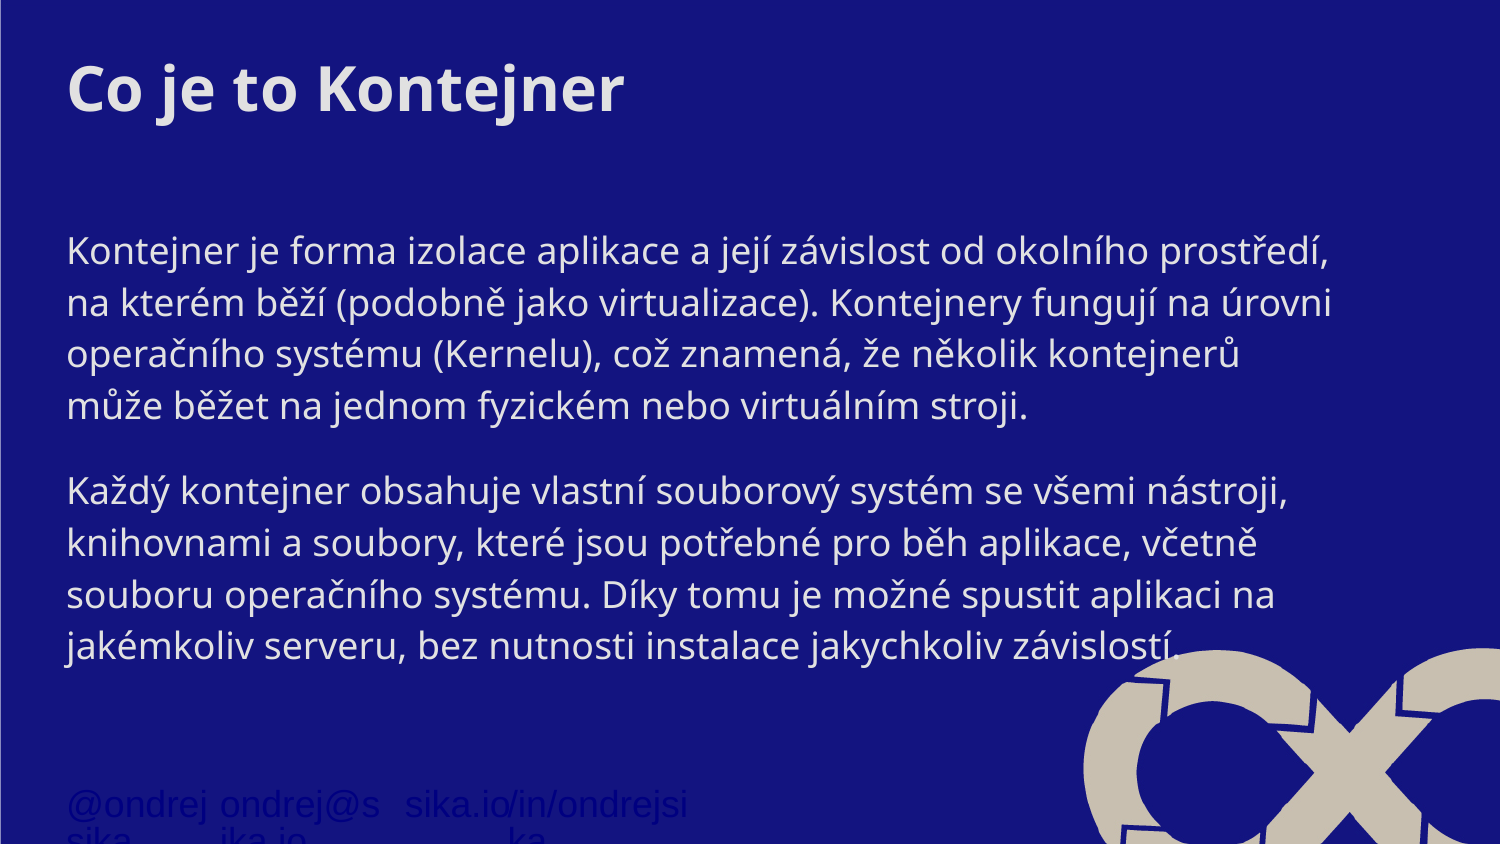

# Co je to Kontejner
Kontejner je forma izolace aplikace a její závislost od okolního prostředí, na kterém běží (podobně jako virtualizace). Kontejnery fungují na úrovni operačního systému (Kernelu), což znamená, že několik kontejnerů může běžet na jednom fyzickém nebo virtuálním stroji.
Každý kontejner obsahuje vlastní souborový systém se všemi nástroji, knihovnami a soubory, které jsou potřebné pro běh aplikace, včetně souboru operačního systému. Díky tomu je možné spustit aplikaci na jakémkoliv serveru, bez nutnosti instalace jakychkoliv závislostí.